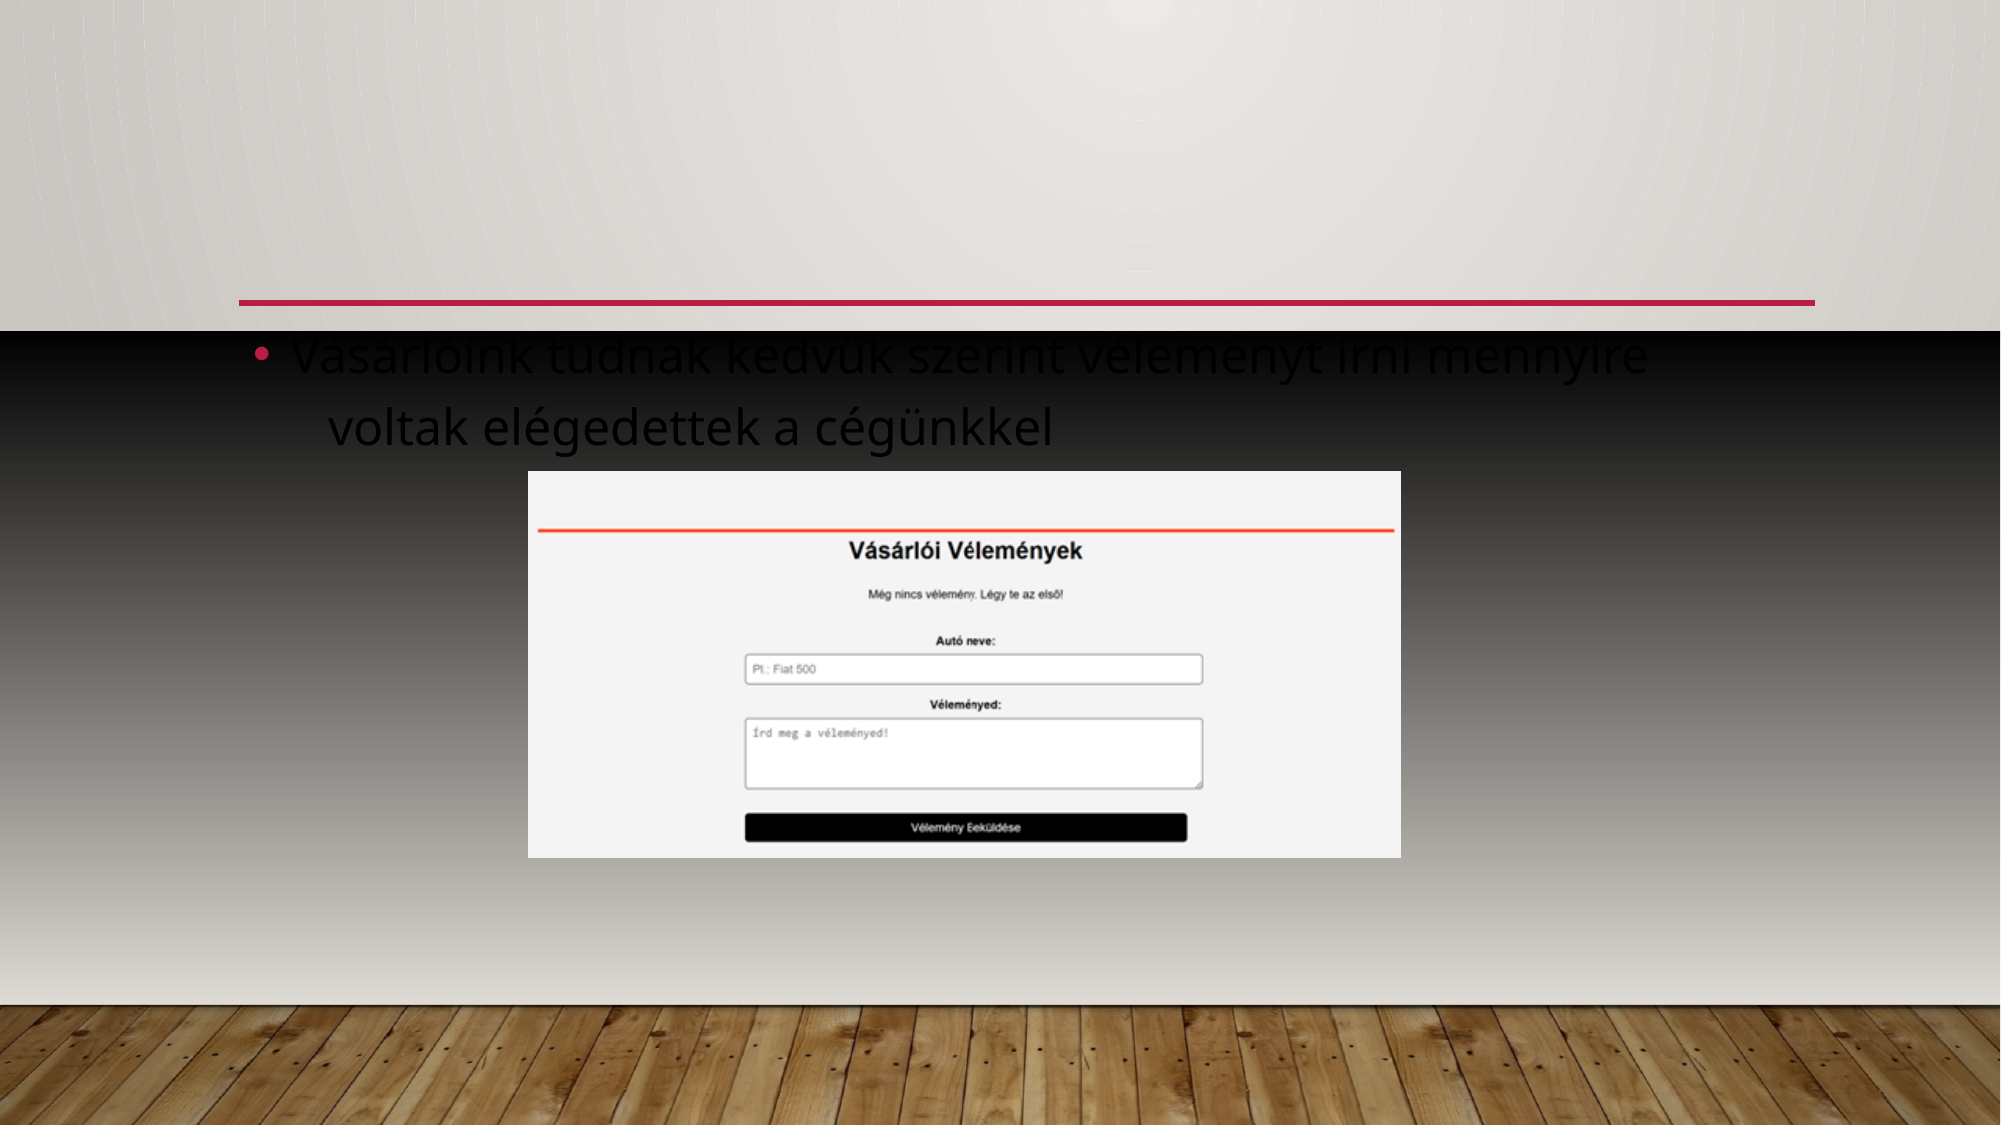

#
Vásárlóink tudnak kedvük szerint véleményt írni mennyire voltak elégedettek a cégünkkel